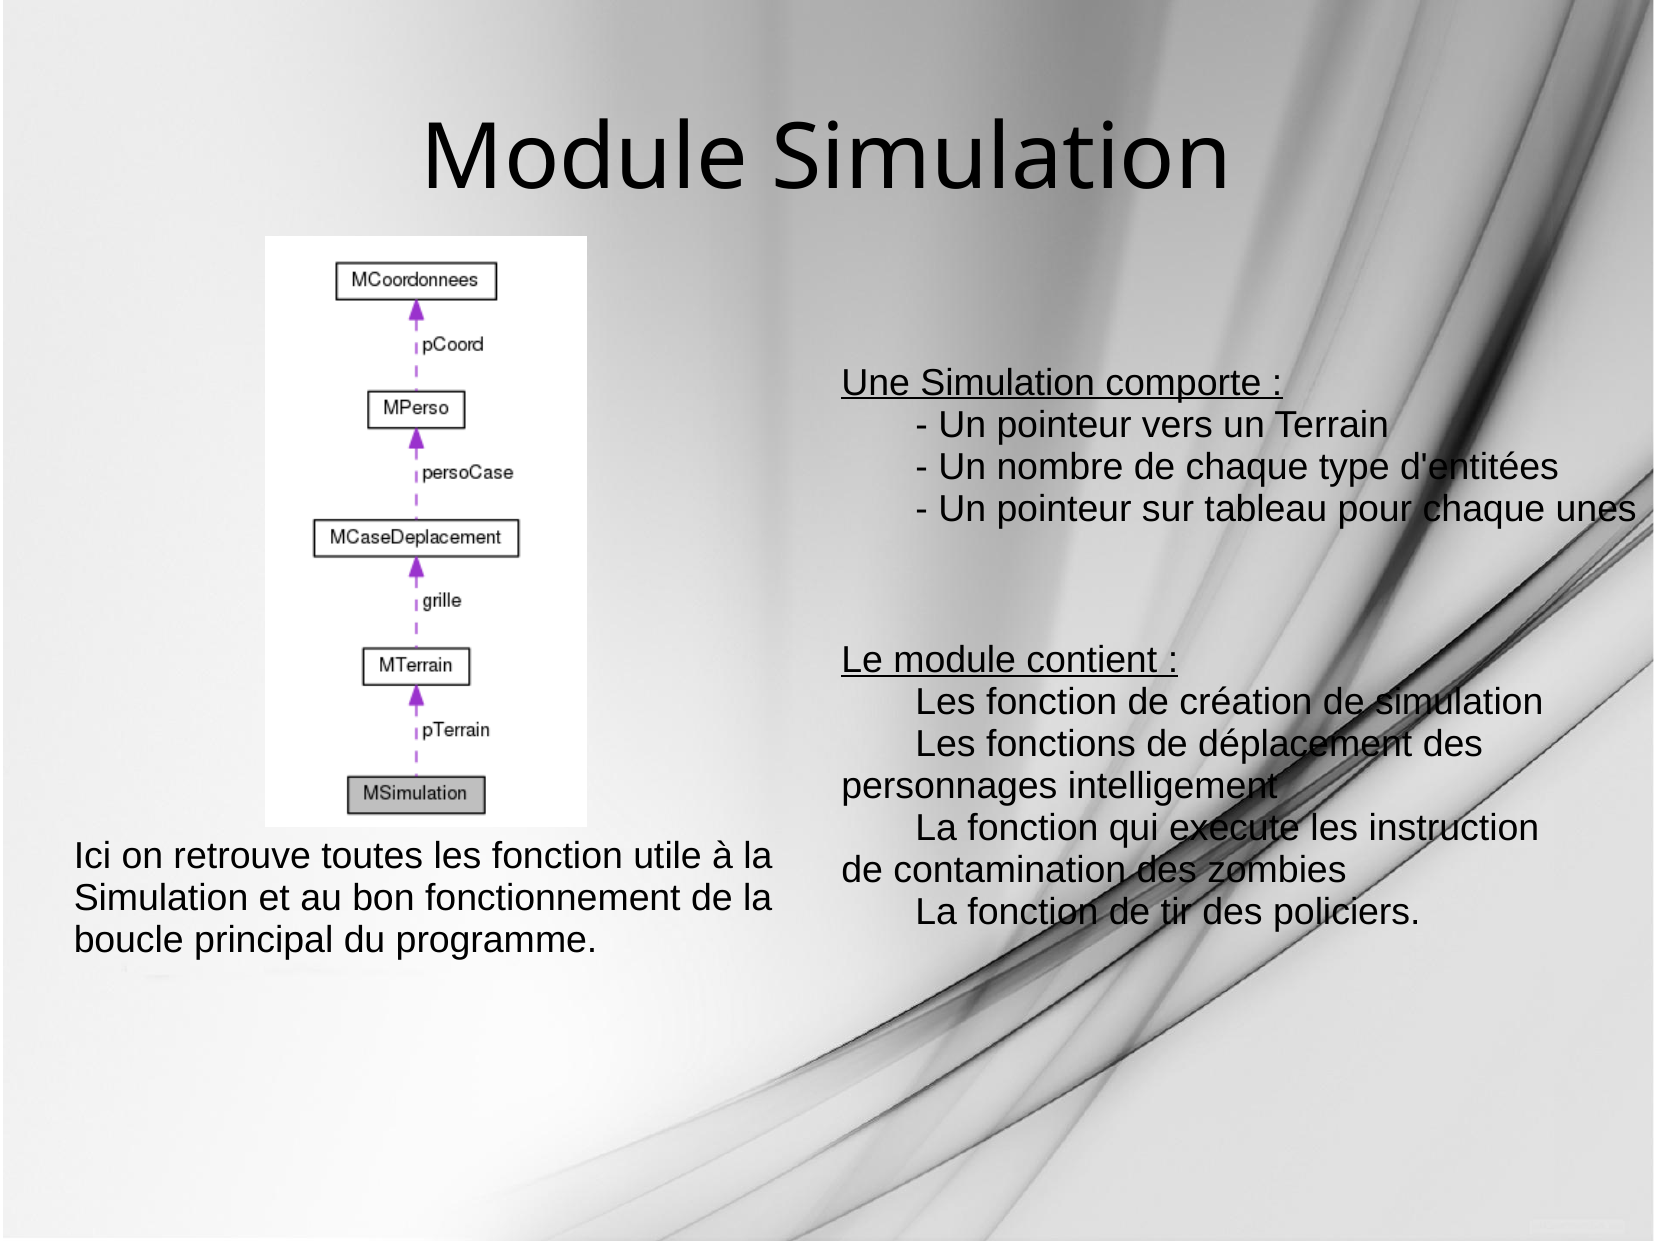

# Module Simulation
Une Simulation comporte :
	- Un pointeur vers un Terrain
	- Un nombre de chaque type d'entitées
	- Un pointeur sur tableau pour chaque unes
Le module contient :
	Les fonction de création de simulation
	Les fonctions de déplacement des
personnages intelligement
	La fonction qui execute les instruction
de contamination des zombies
	La fonction de tir des policiers.
Ici on retrouve toutes les fonction utile à la
Simulation et au bon fonctionnement de la
boucle principal du programme.